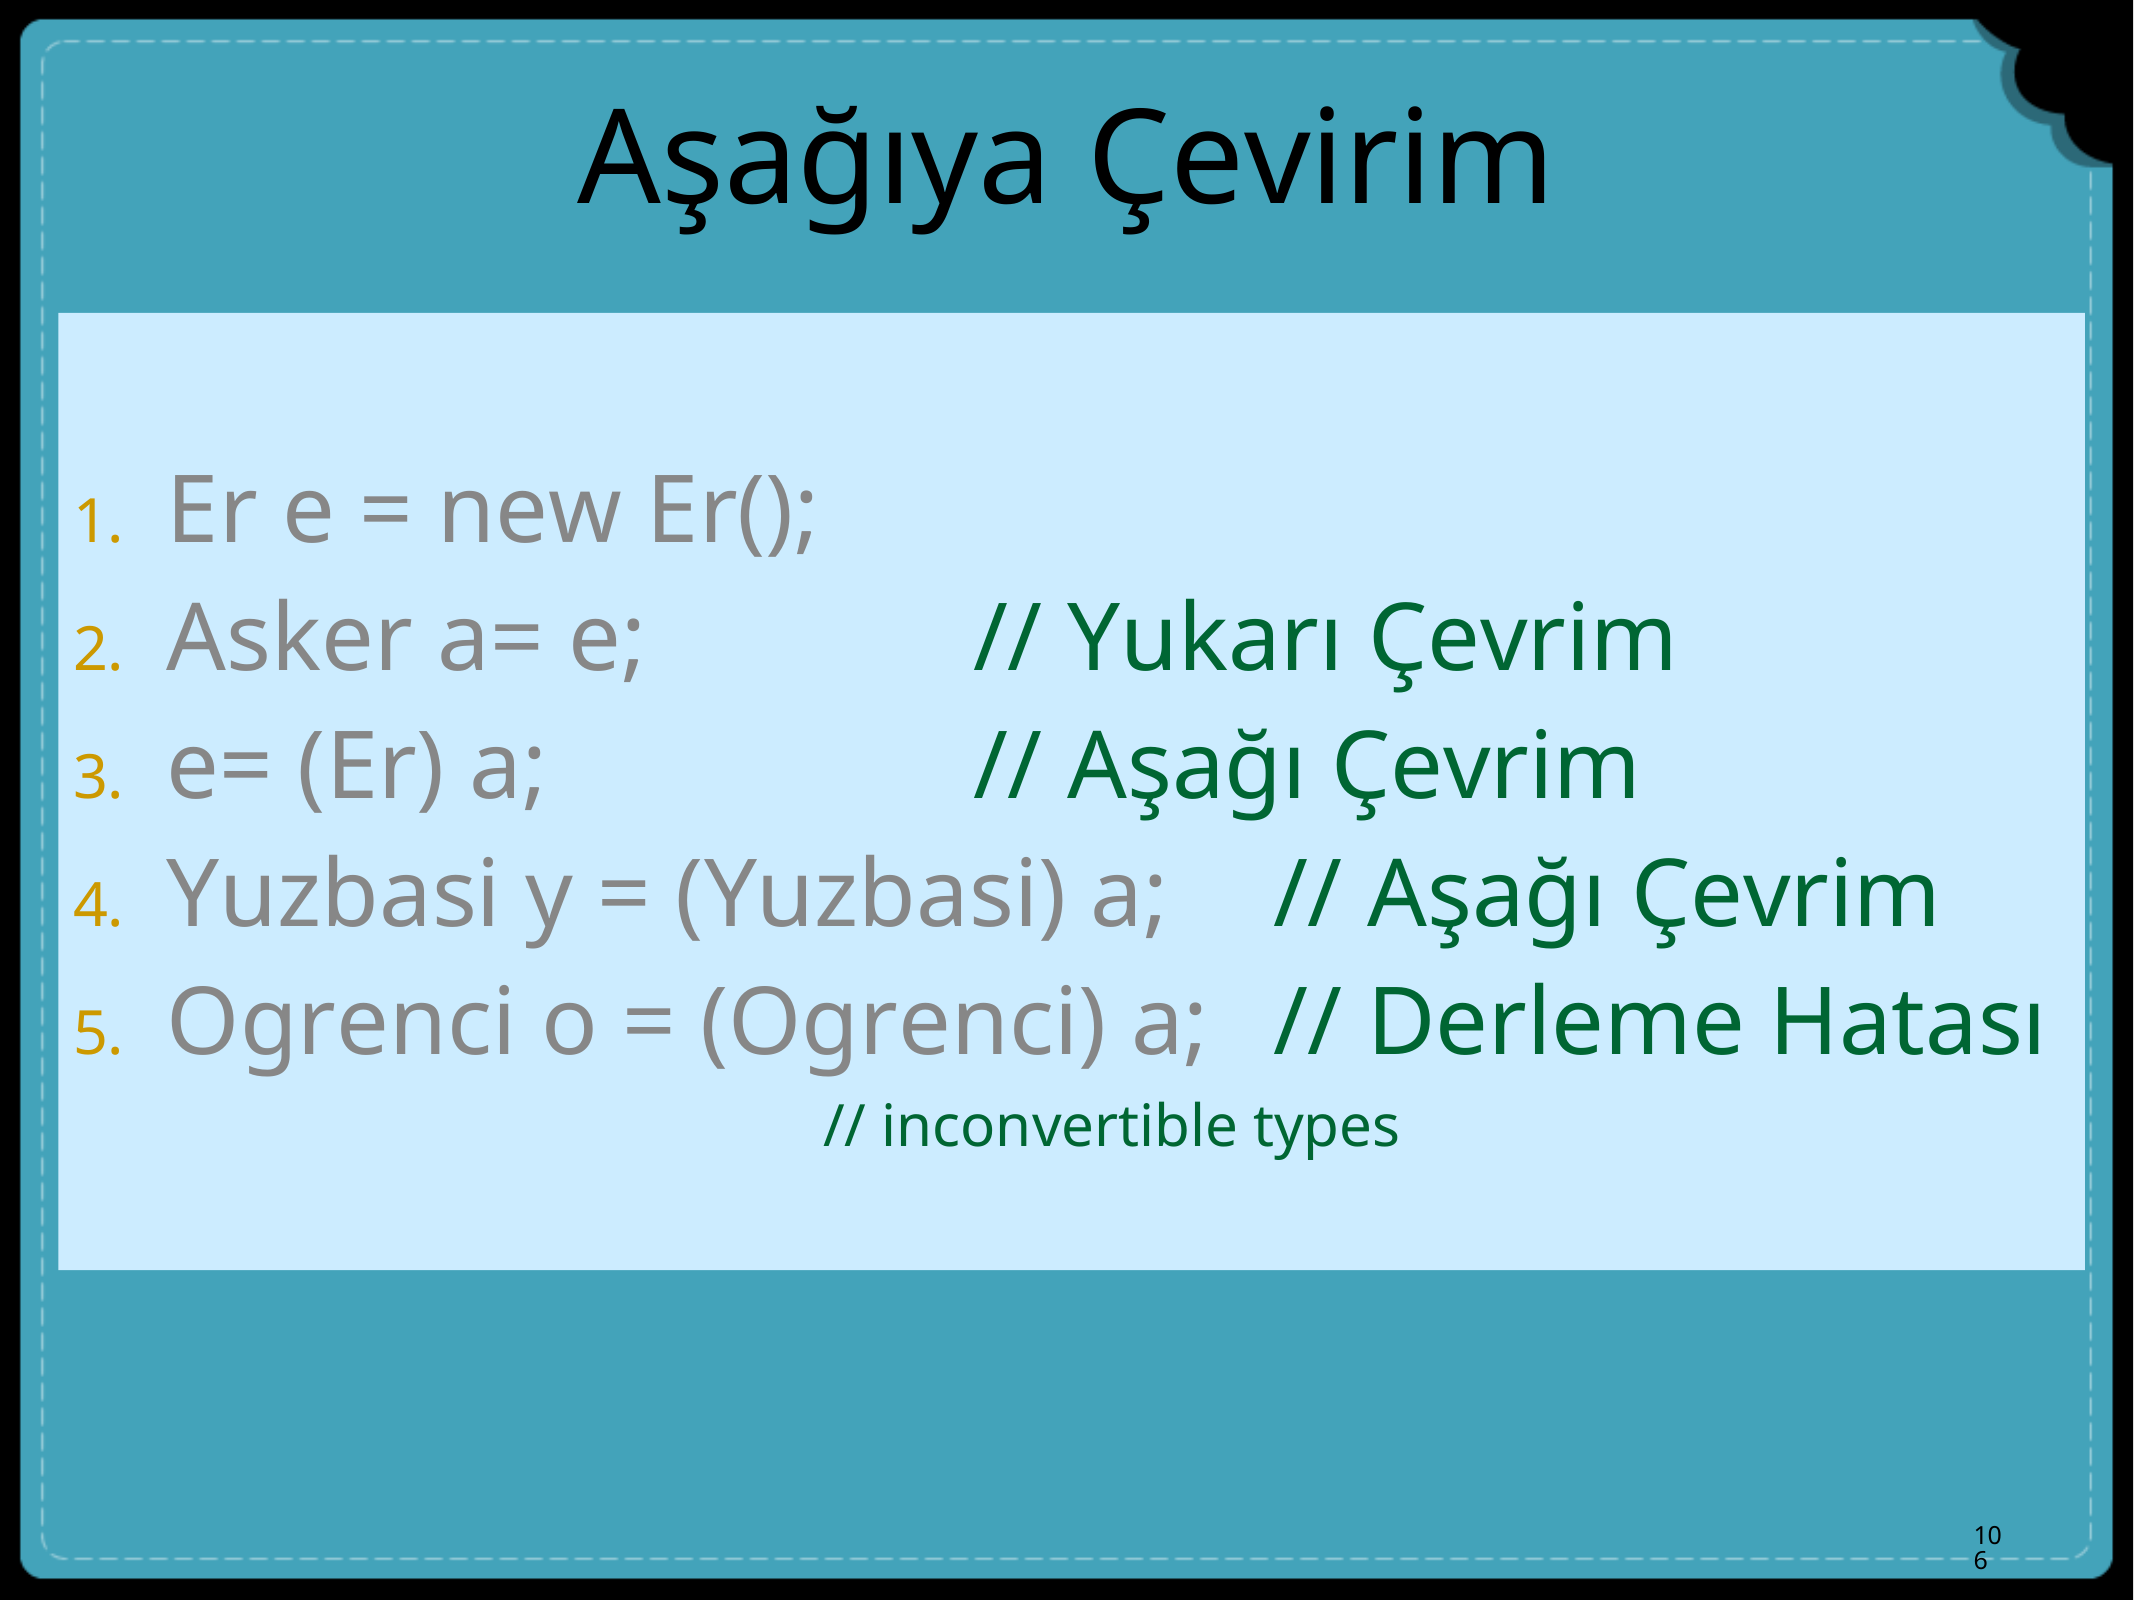

# Aşağıya Çevirim
Er e = new Er();
Asker a= e;			// Yukarı Çevrim
e= (Er) a;			// Aşağı Çevrim
Yuzbasi y = (Yuzbasi) a;	// Aşağı Çevrim
Ogrenci o = (Ogrenci) a;	// Derleme Hatası
						// inconvertible types
106